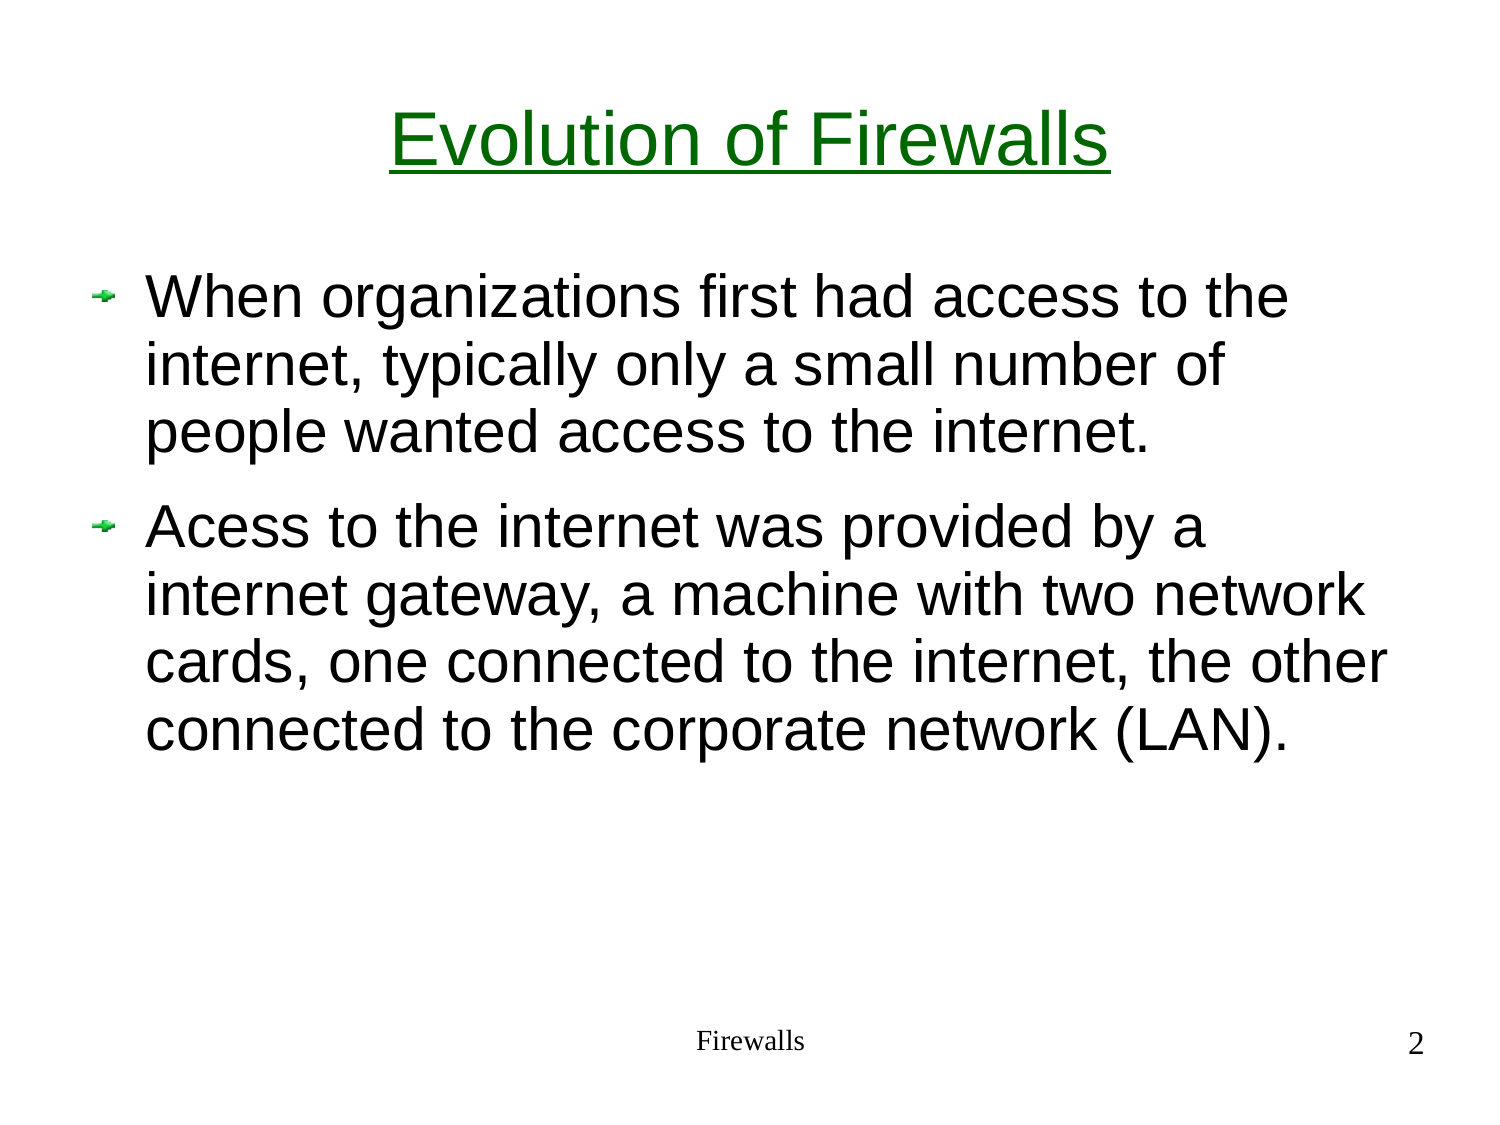

# Evolution of Firewalls
When organizations first had access to the internet, typically only a small number of people wanted access to the internet.
Acess to the internet was provided by a internet gateway, a machine with two network cards, one connected to the internet, the other connected to the corporate network (LAN).
Firewalls
2